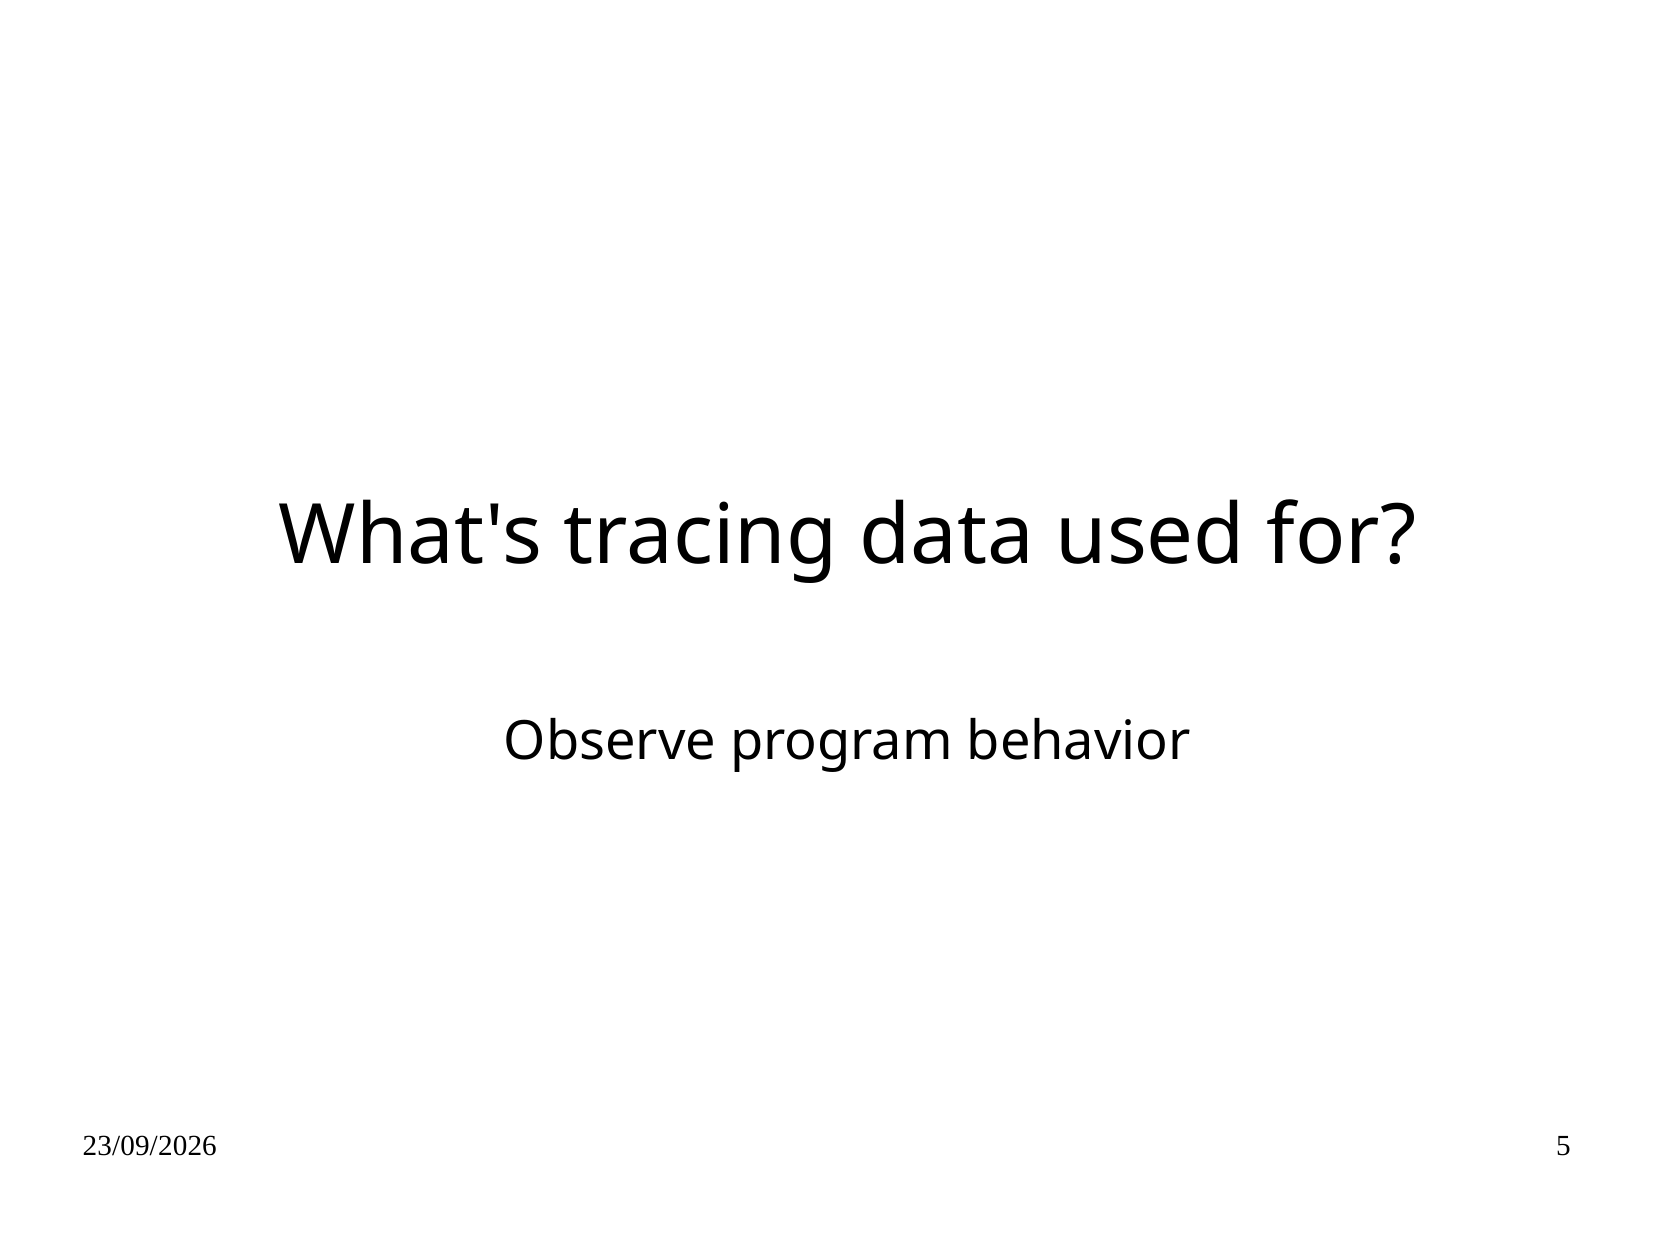

# What's tracing data used for?
Observe program behavior
5